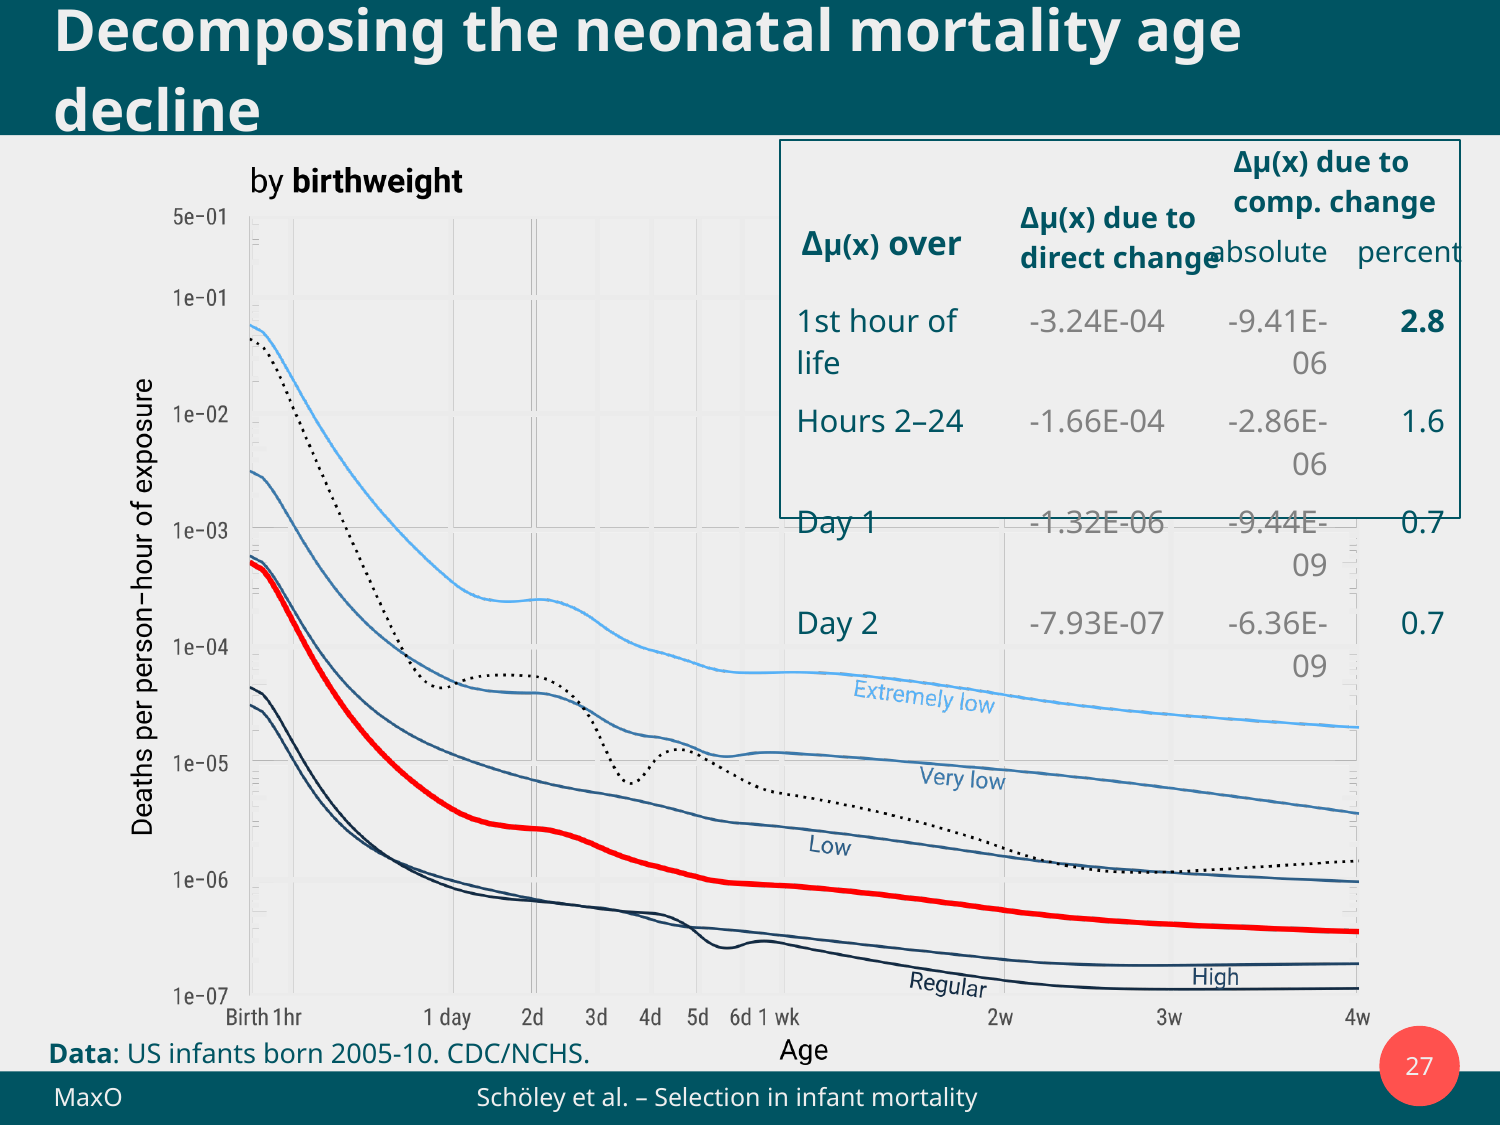

# Decomposing the neonatal mortality age decline
Δµ(x) due to
comp. change
Δµ(x) due to
direct change
Δµ(x) over
absolute
percent
| 1st hour of life | -3.24E-04 | -9.41E-06 | 2.8 |
| --- | --- | --- | --- |
| Hours 2–24 | -1.66E-04 | -2.86E-06 | 1.6 |
| Day 1 | -1.32E-06 | -9.44E-09 | 0.7 |
| Day 2 | -7.93E-07 | -6.36E-09 | 0.7 |
27
Data: US infants born 2005-10. CDC/NCHS.
MaxO
Schöley et al. – Selection in infant mortality